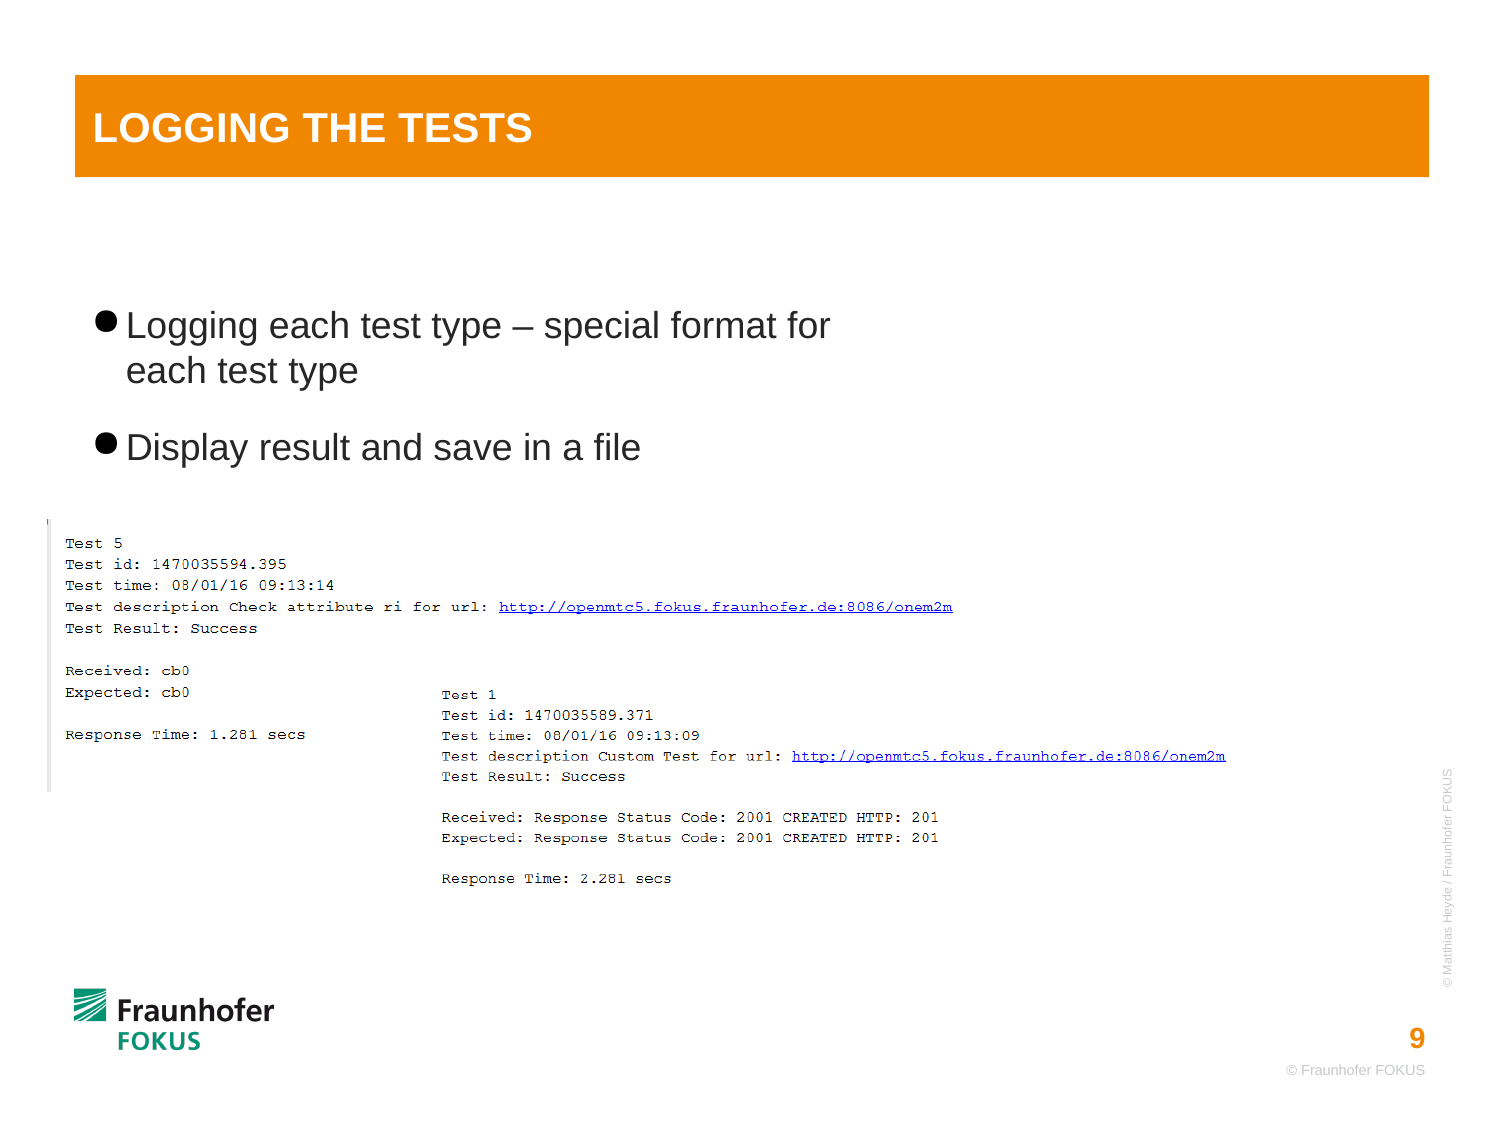

# Logging the tests
Logging each test type – special format for each test type
Display result and save in a file
©Matthias Heyde / Fraunhofer FOKUS
© Matthias Heyde / Fraunhofer FOKUS
© Fraunhofer FOKUS